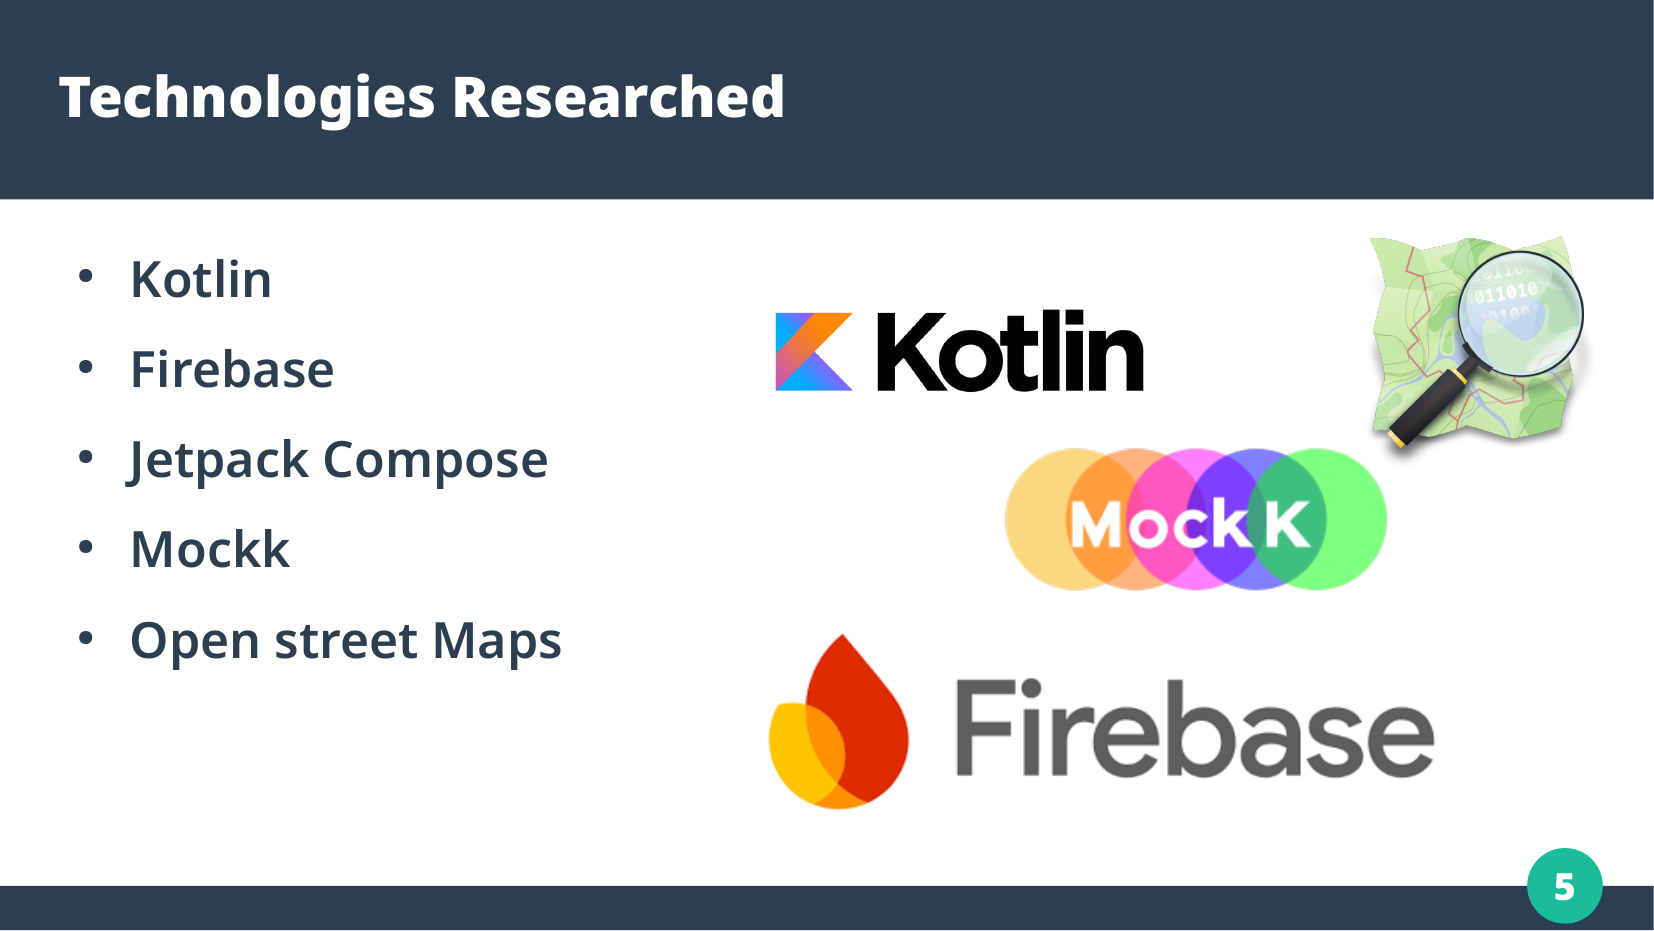

# Technologies Researched
Kotlin
Firebase
Jetpack Compose
Mockk
Open street Maps